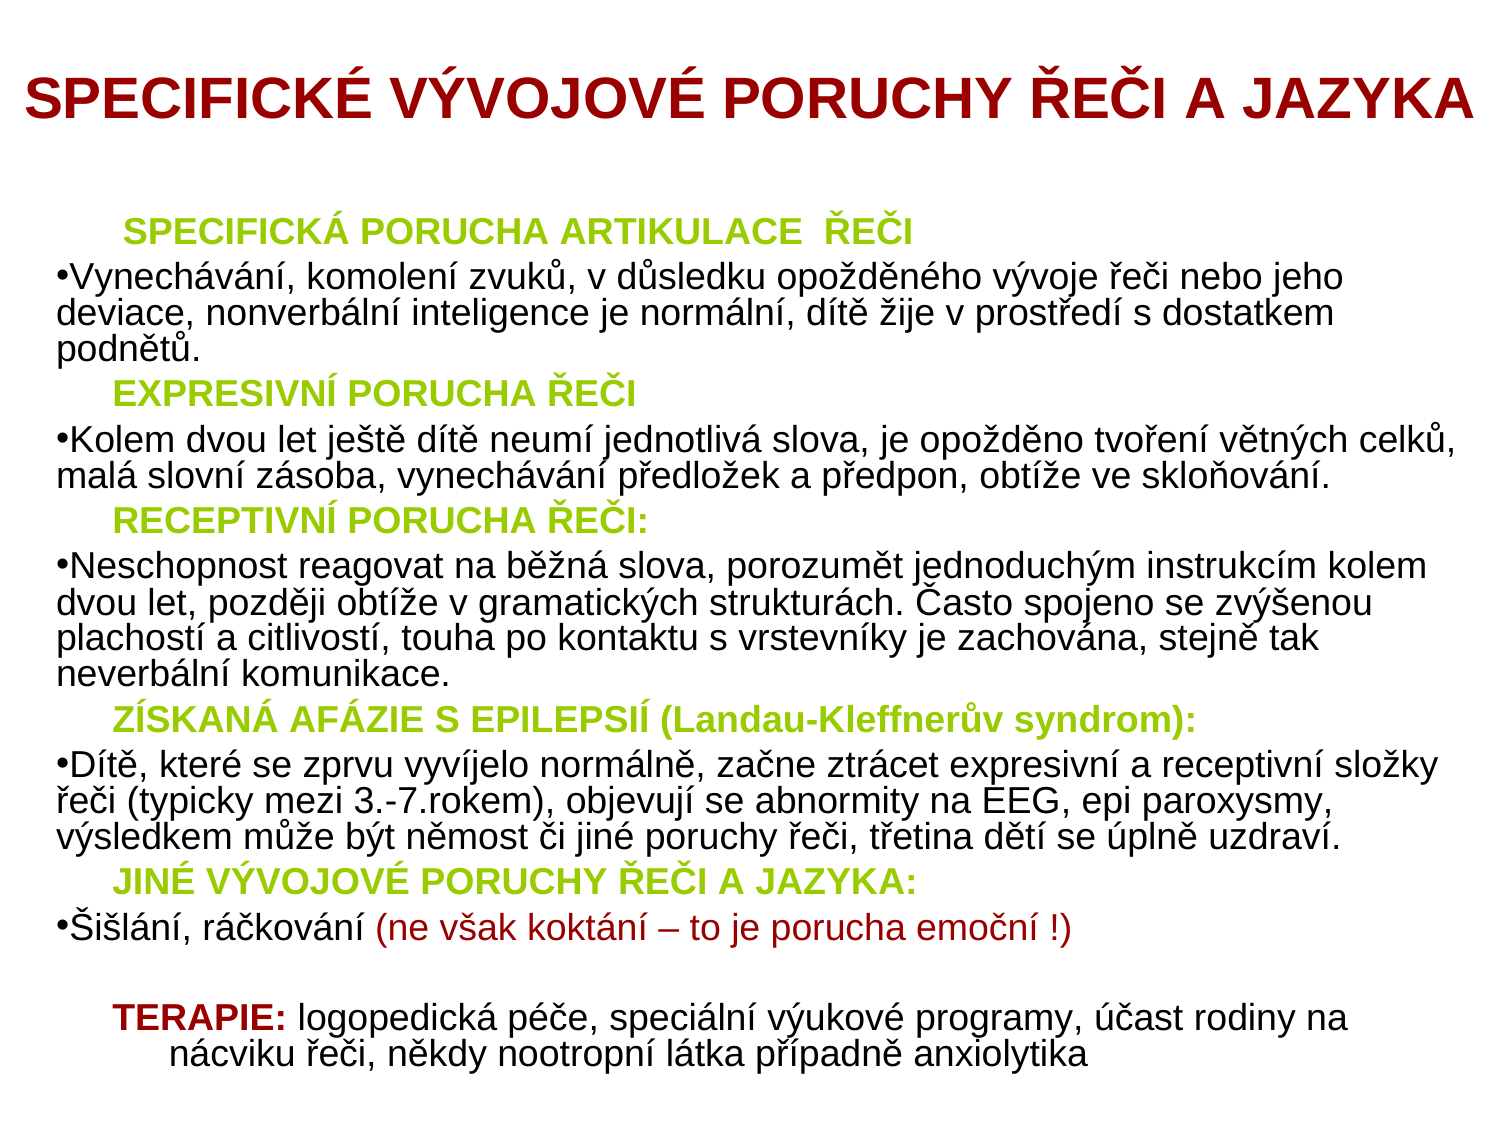

# SPECIFICKÉ VÝVOJOVÉ PORUCHY ŘEČI A JAZYKA
 SPECIFICKÁ PORUCHA ARTIKULACE ŘEČI
Vynechávání, komolení zvuků, v důsledku opožděného vývoje řeči nebo jeho deviace, nonverbální inteligence je normální, dítě žije v prostředí s dostatkem podnětů.
EXPRESIVNÍ PORUCHA ŘEČI
Kolem dvou let ještě dítě neumí jednotlivá slova, je opožděno tvoření větných celků, malá slovní zásoba, vynechávání předložek a předpon, obtíže ve skloňování.
RECEPTIVNÍ PORUCHA ŘEČI:
Neschopnost reagovat na běžná slova, porozumět jednoduchým instrukcím kolem dvou let, později obtíže v gramatických strukturách. Často spojeno se zvýšenou plachostí a citlivostí, touha po kontaktu s vrstevníky je zachována, stejně tak neverbální komunikace.
ZÍSKANÁ AFÁZIE S EPILEPSIÍ (Landau-Kleffnerův syndrom):
Dítě, které se zprvu vyvíjelo normálně, začne ztrácet expresivní a receptivní složky řeči (typicky mezi 3.-7.rokem), objevují se abnormity na EEG, epi paroxysmy, výsledkem může být němost či jiné poruchy řeči, třetina dětí se úplně uzdraví.
JINÉ VÝVOJOVÉ PORUCHY ŘEČI A JAZYKA:
Šišlání, ráčkování (ne však koktání – to je porucha emoční !)
TERAPIE: logopedická péče, speciální výukové programy, účast rodiny na nácviku řeči, někdy nootropní látka případně anxiolytika